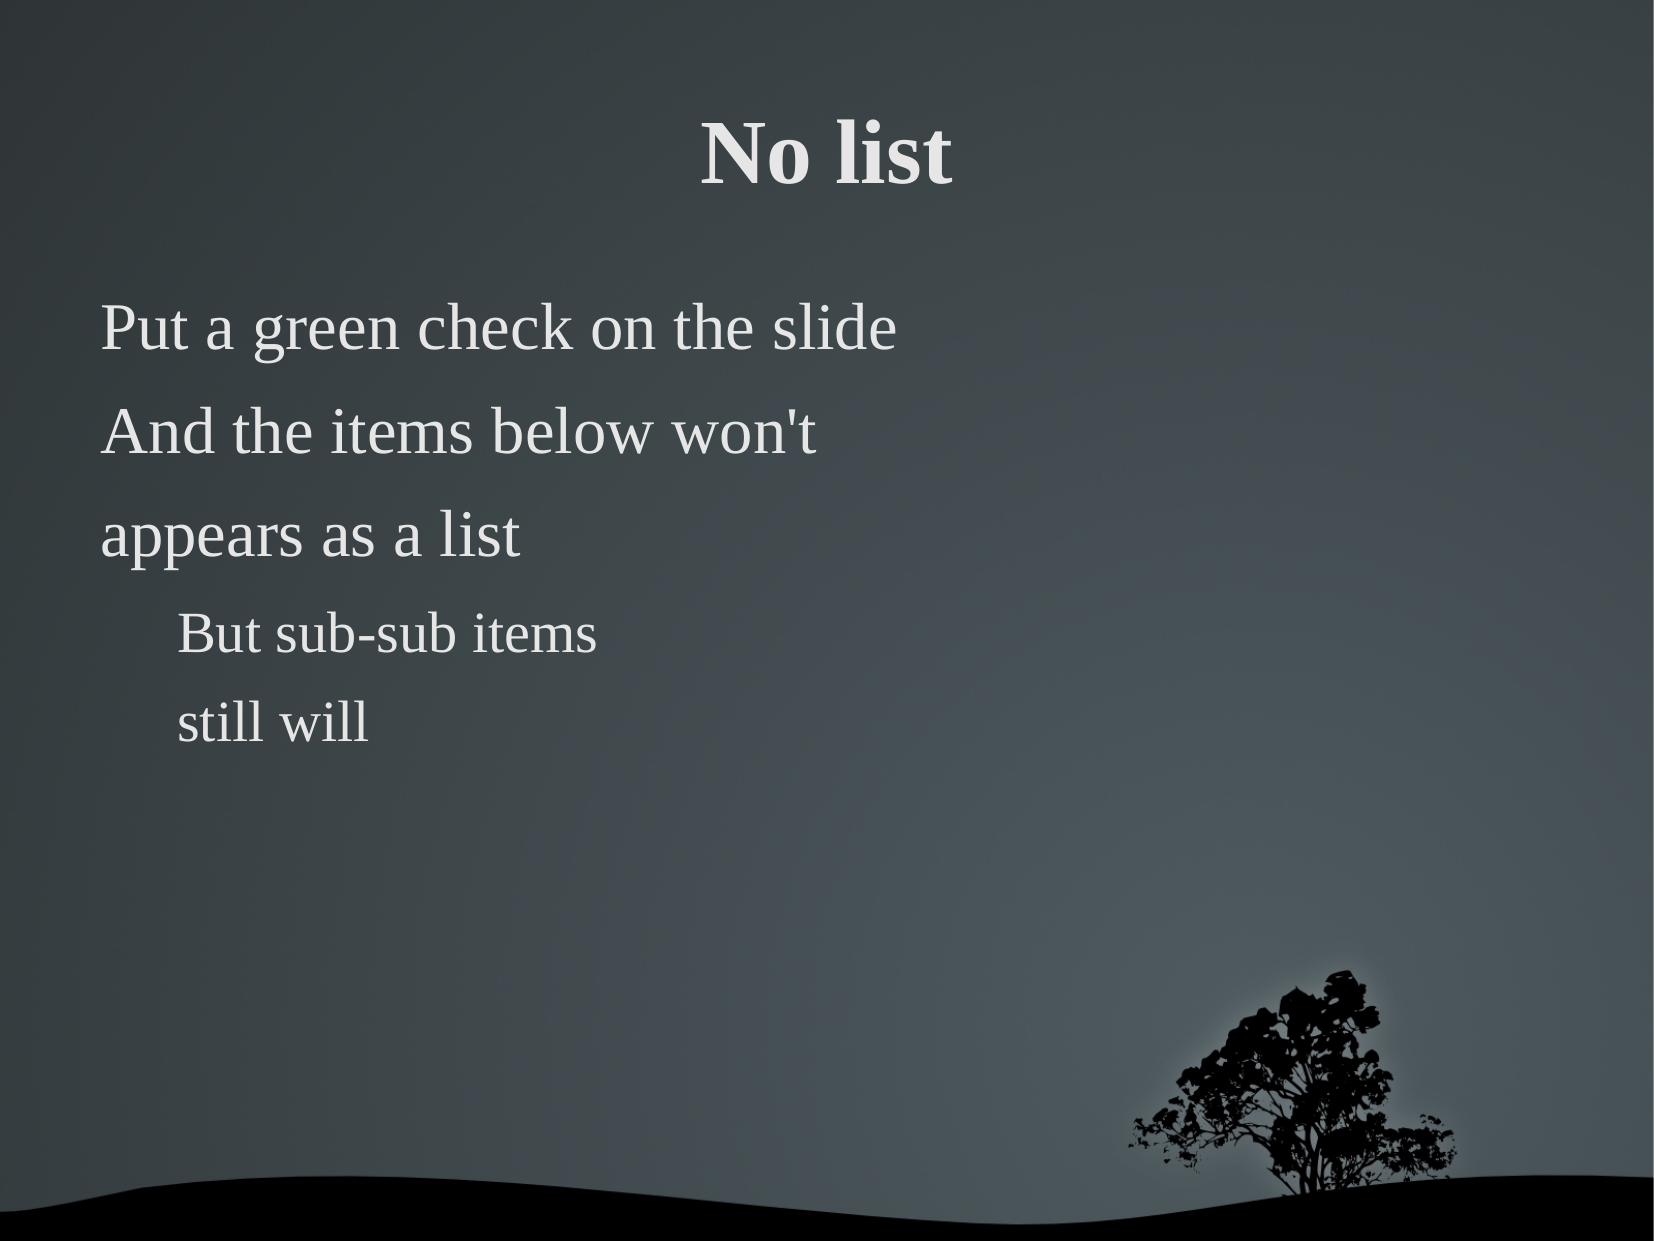

# No list
Put a green check on the slide
And the items below won't
appears as a list
But sub-sub items
still will